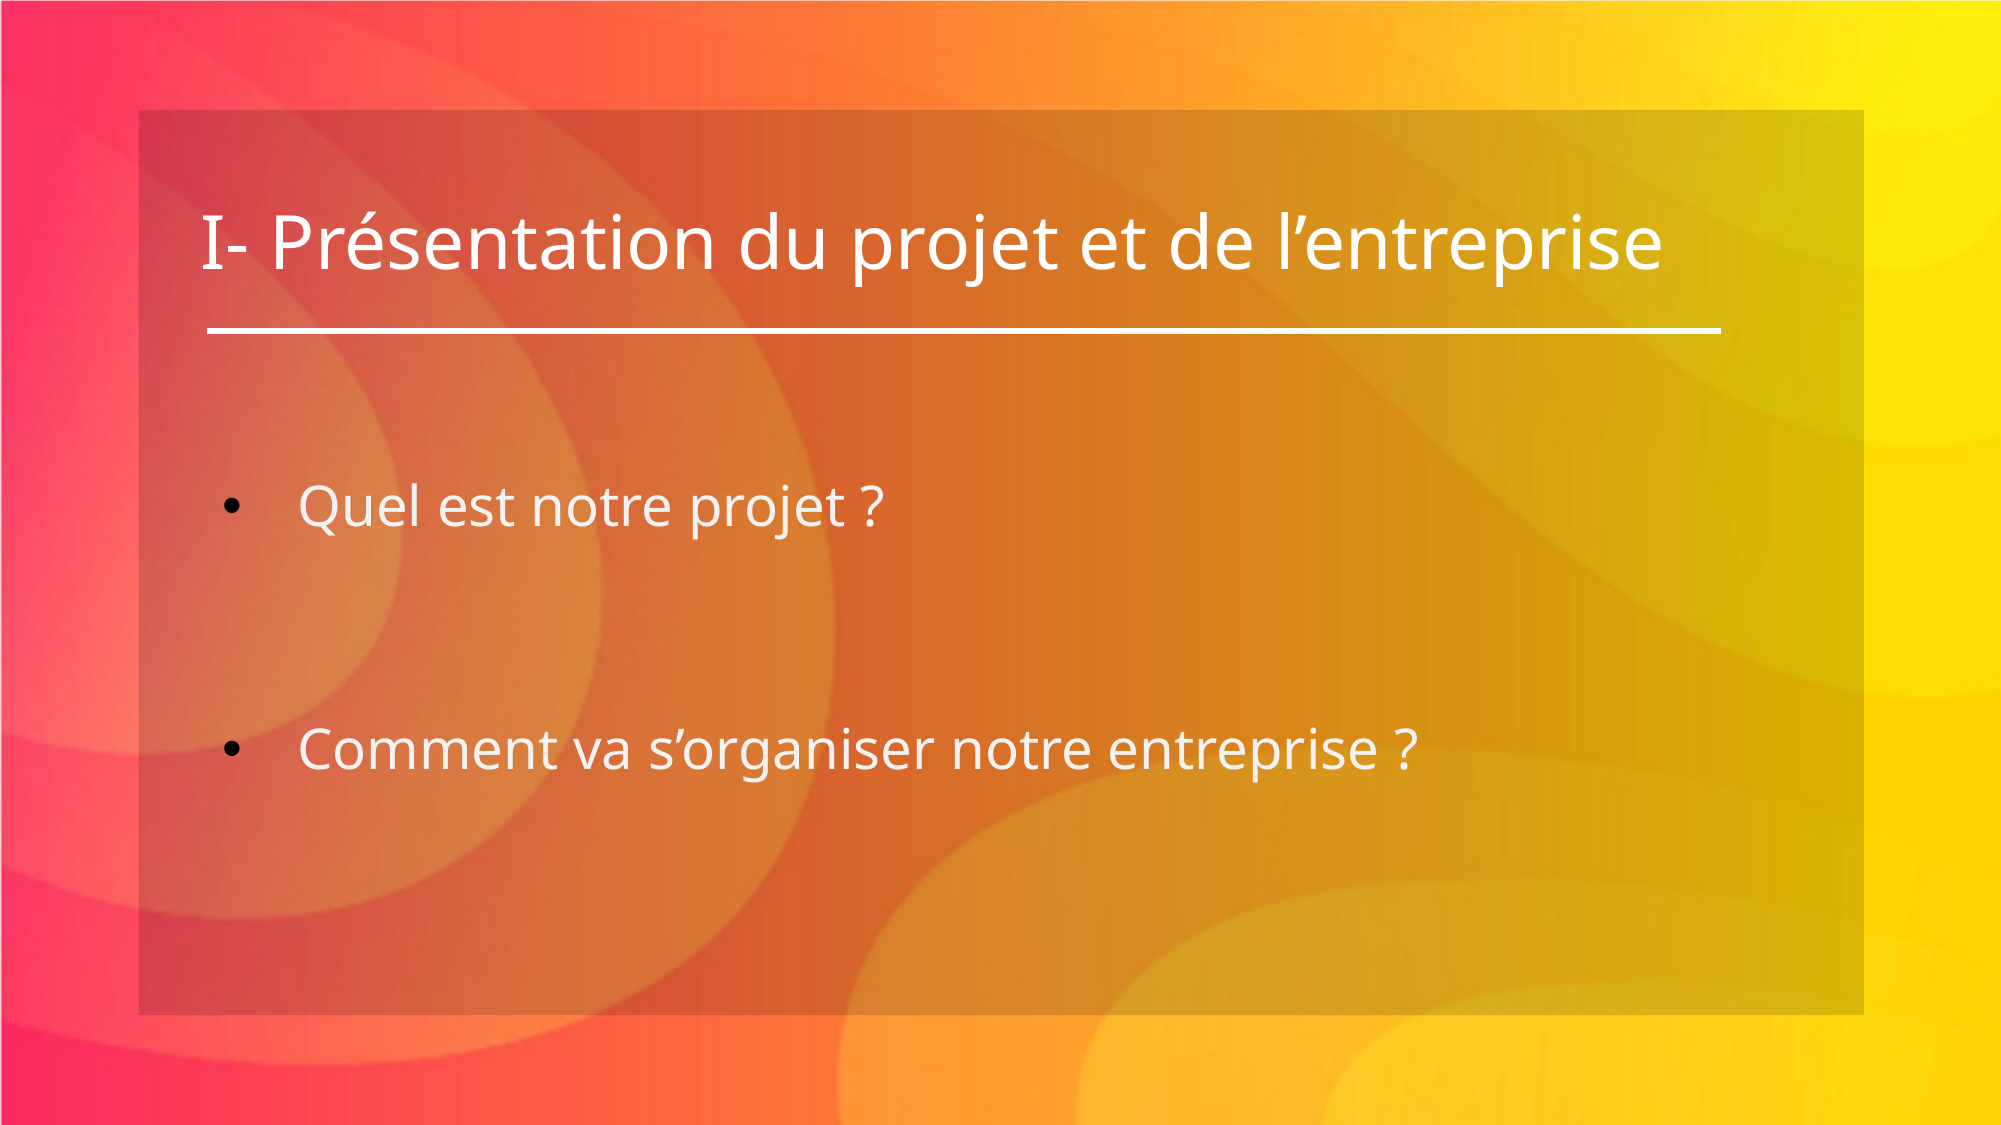

# I- Présentation du projet et de l’entreprise
Quel est notre projet ?
Comment va s’organiser notre entreprise ?